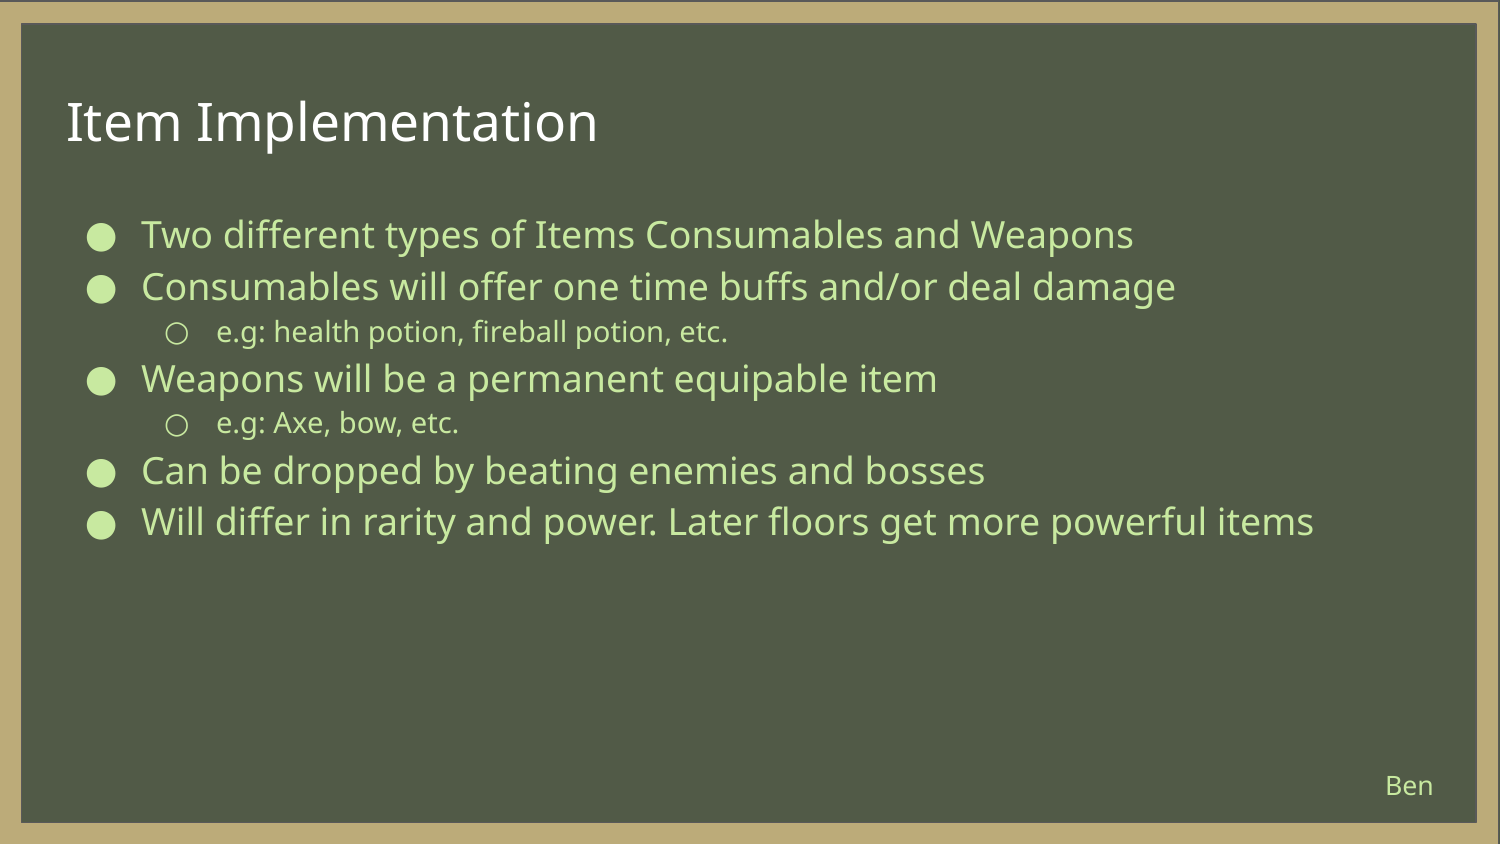

# Item Implementation
Two different types of Items Consumables and Weapons
Consumables will offer one time buffs and/or deal damage
e.g: health potion, fireball potion, etc.
Weapons will be a permanent equipable item
e.g: Axe, bow, etc.
Can be dropped by beating enemies and bosses
Will differ in rarity and power. Later floors get more powerful items
Ben